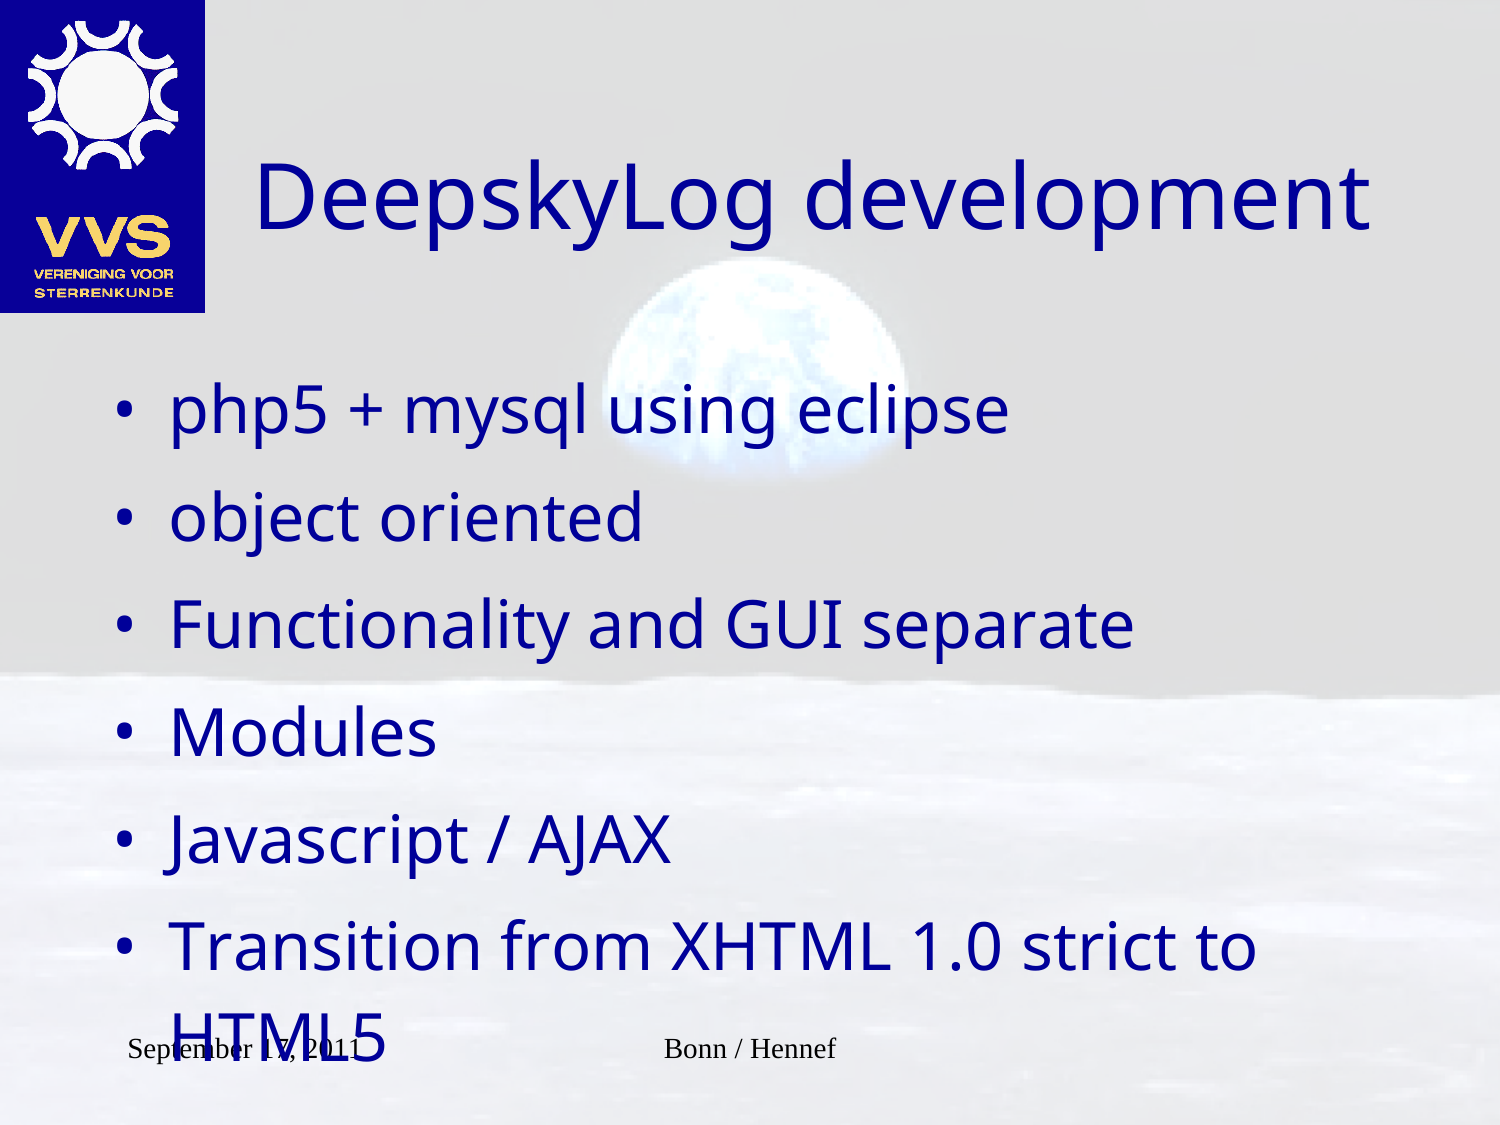

# DeepskyLog development
php5 + mysql using eclipse
object oriented
Functionality and GUI separate
Modules
Javascript / AJAX
Transition from XHTML 1.0 strict to HTML5
September 17, 2011
Bonn / Hennef